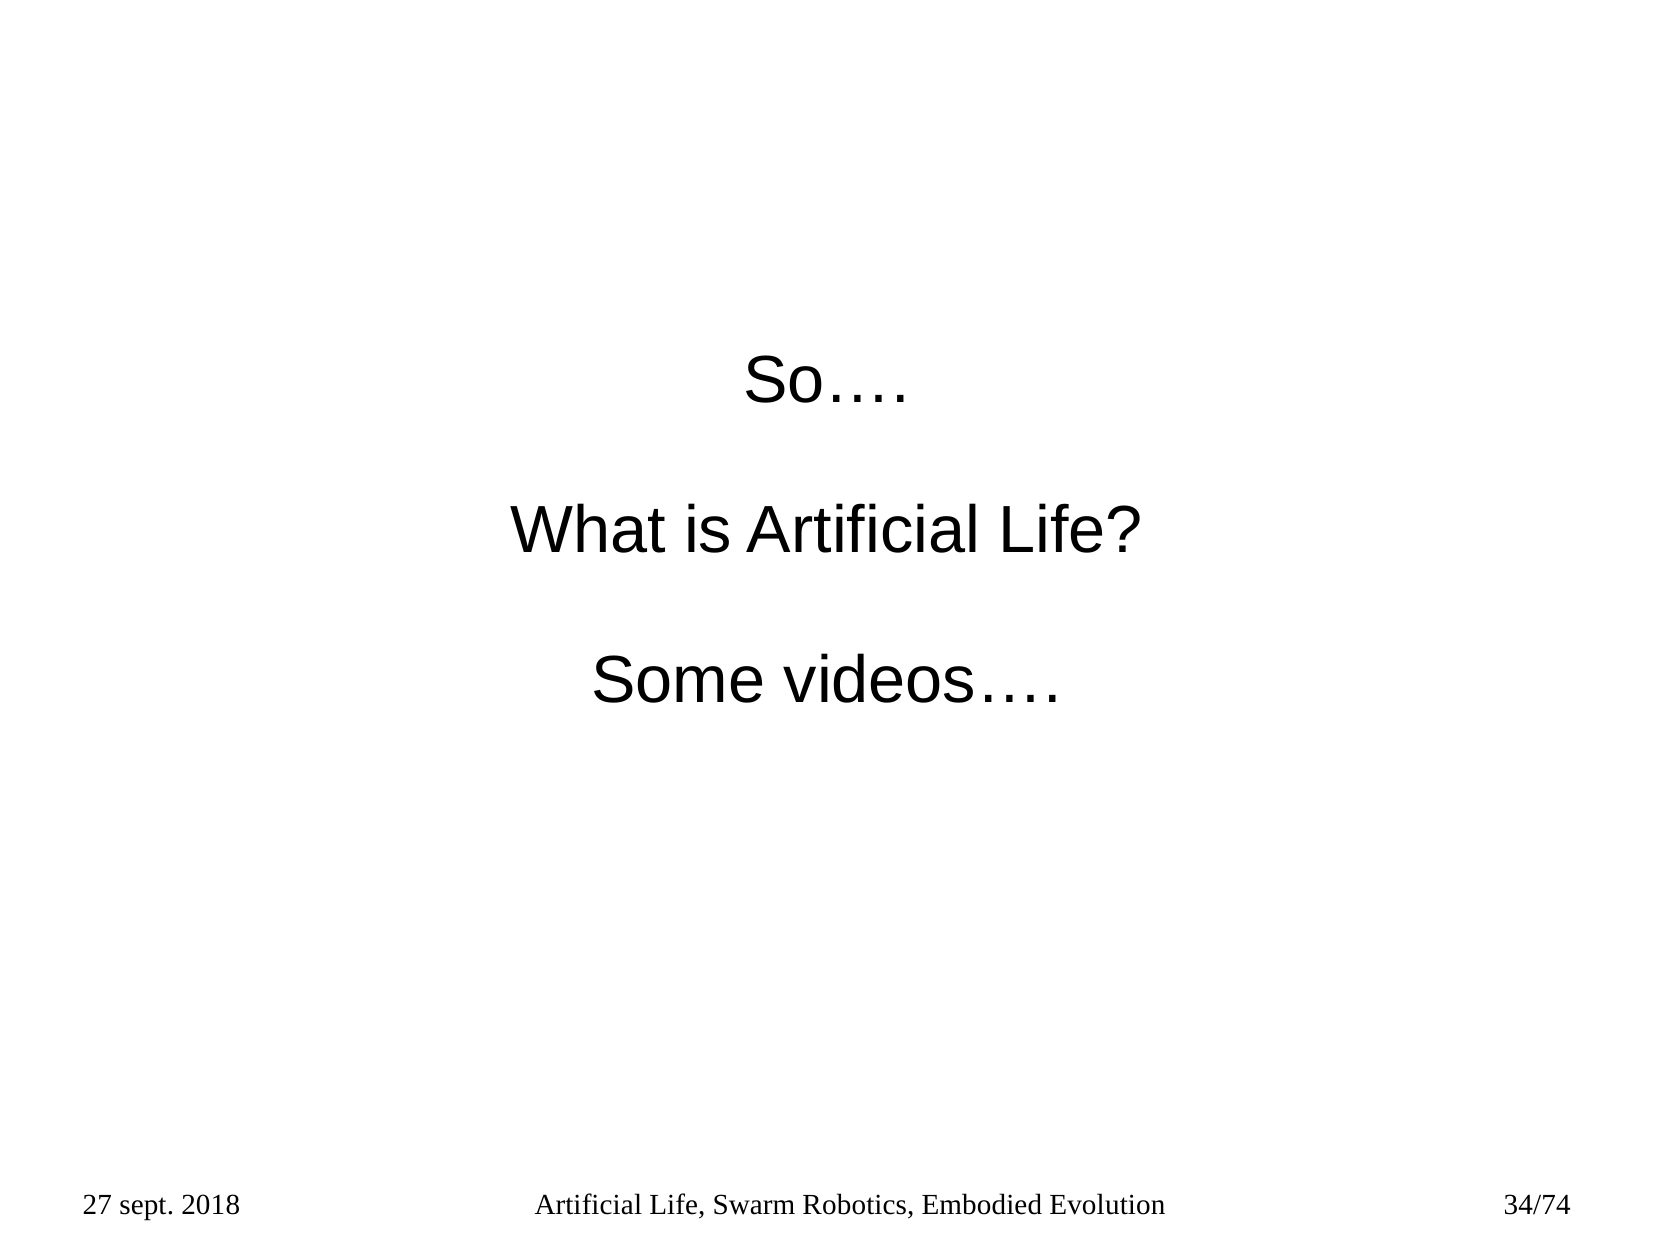

# So….
What is Artificial Life?
Some videos….
27 sept. 2018
Artificial Life, Swarm Robotics, Embodied Evolution
34